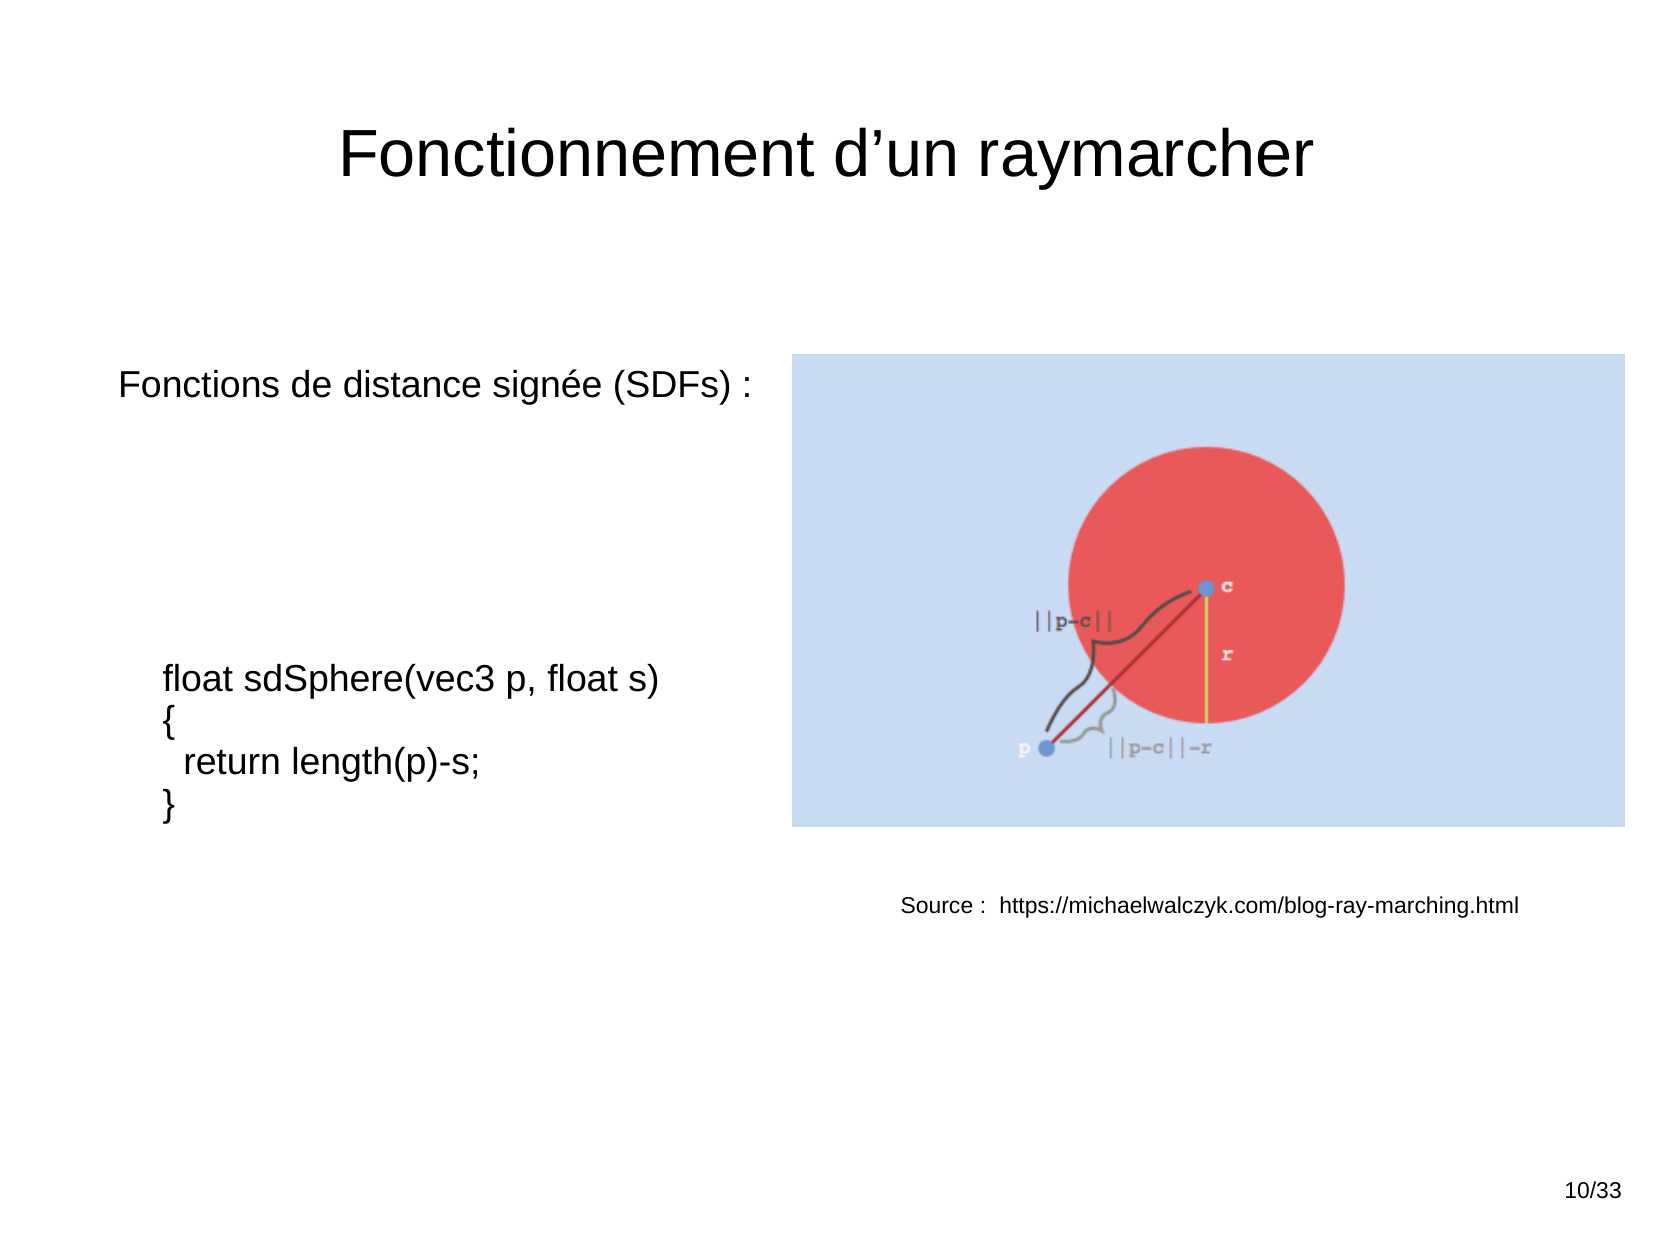

# Fonctionnement d’un raymarcher
Fonctions de distance signée (SDFs) :
float sdSphere(vec3 p, float s)
{
 return length(p)-s;
}
Source : https://michaelwalczyk.com/blog-ray-marching.html
10/33